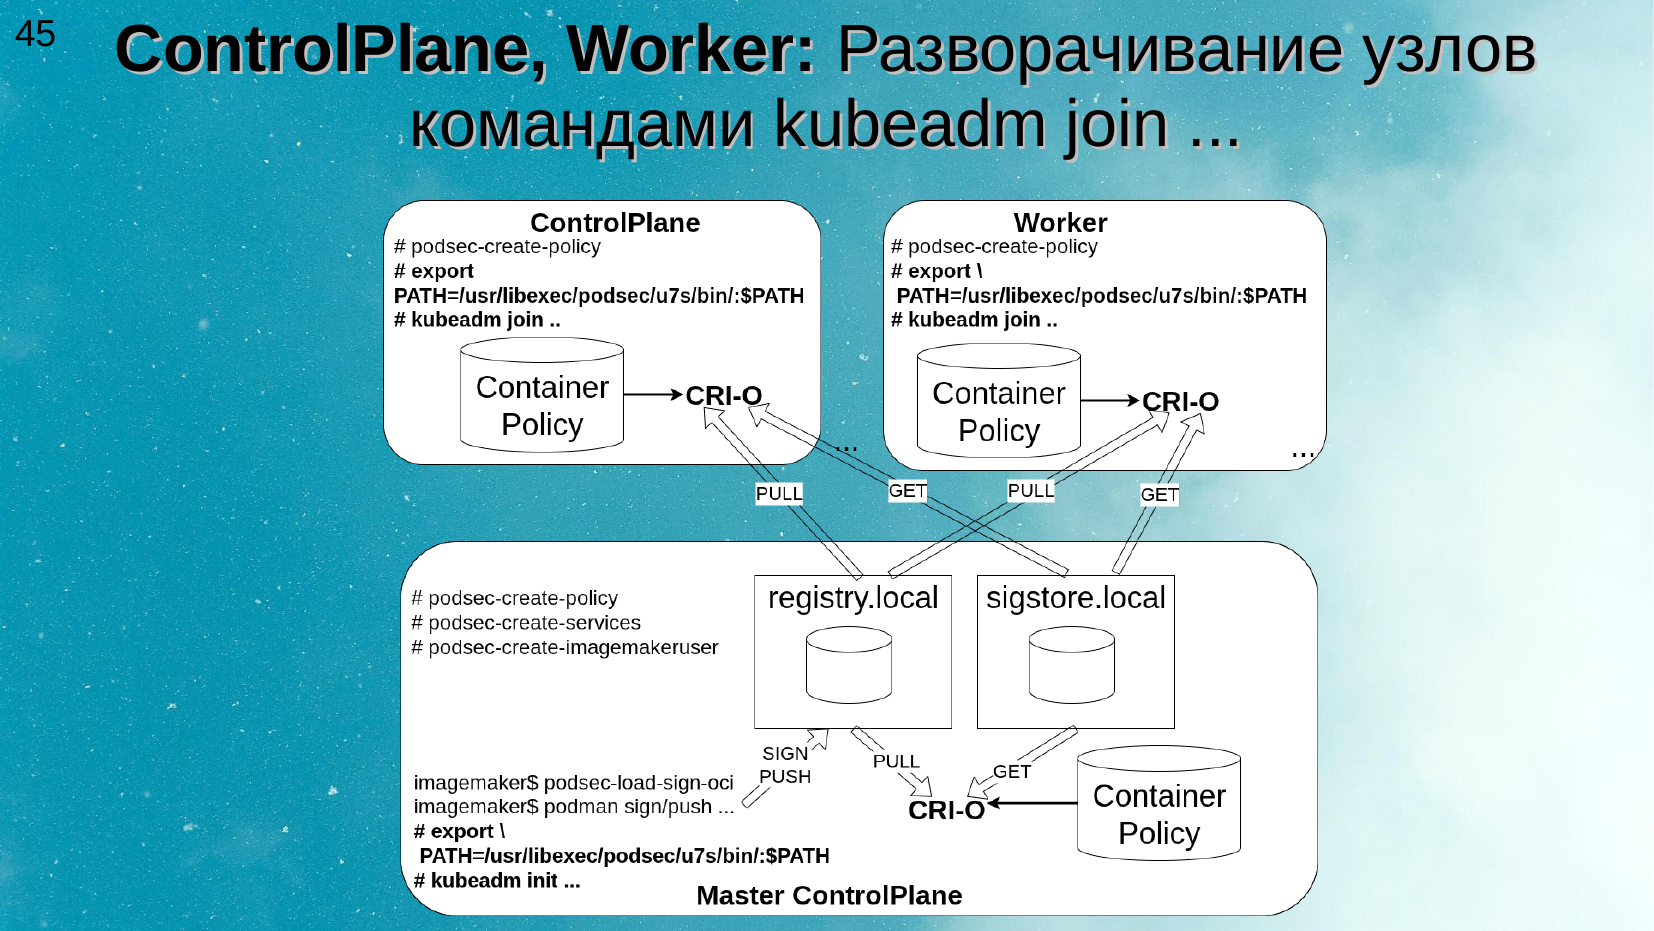

# ControlPlane, Worker: Разворачивание узлов командами kubeadm join ...